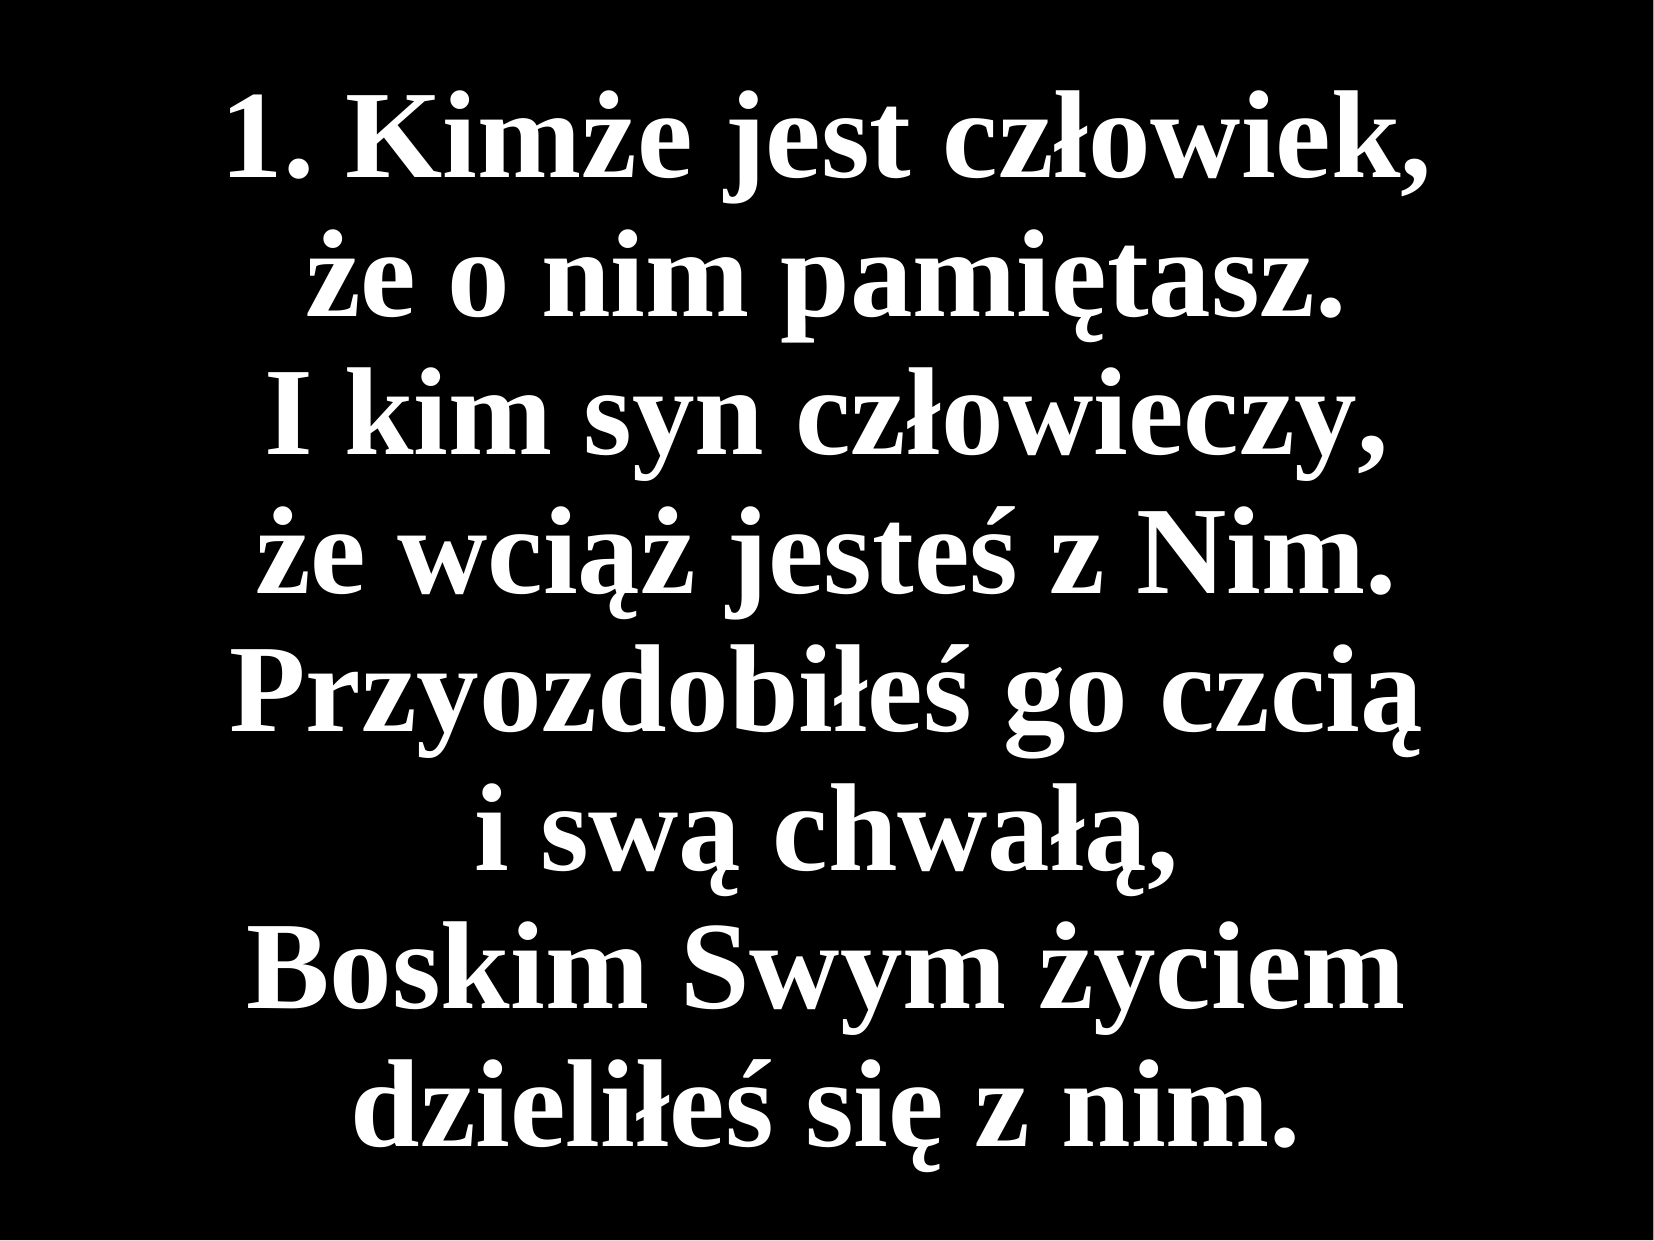

# 1. Kimże jest człowiek, że o nim pamiętasz. I kim syn człowieczy, że wciąż jesteś z Nim. Przyozdobiłeś go czcią i swą chwałą, Boskim Swym życiem dzieliłeś się z nim.